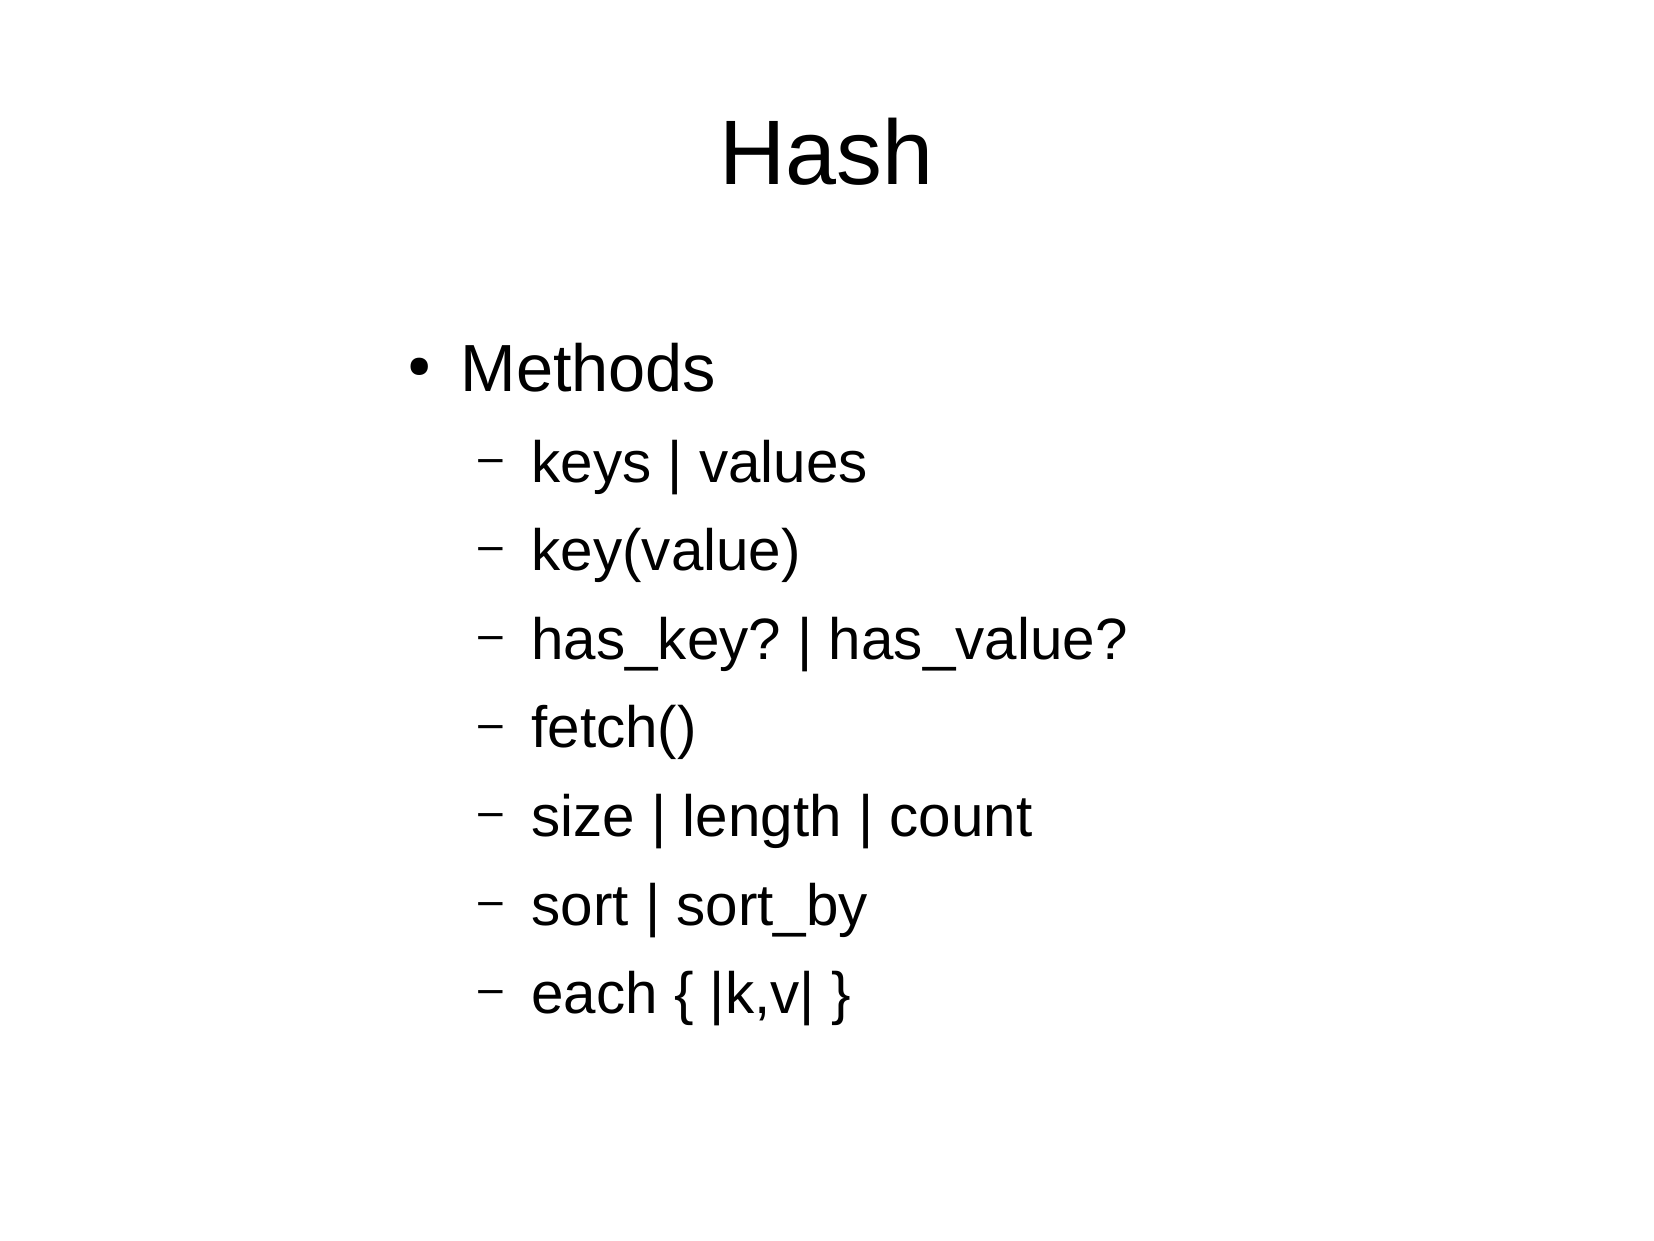

# Hash
Methods
keys | values
key(value)
has_key? | has_value?
fetch()
size | length | count
sort | sort_by
each { |k,v| }